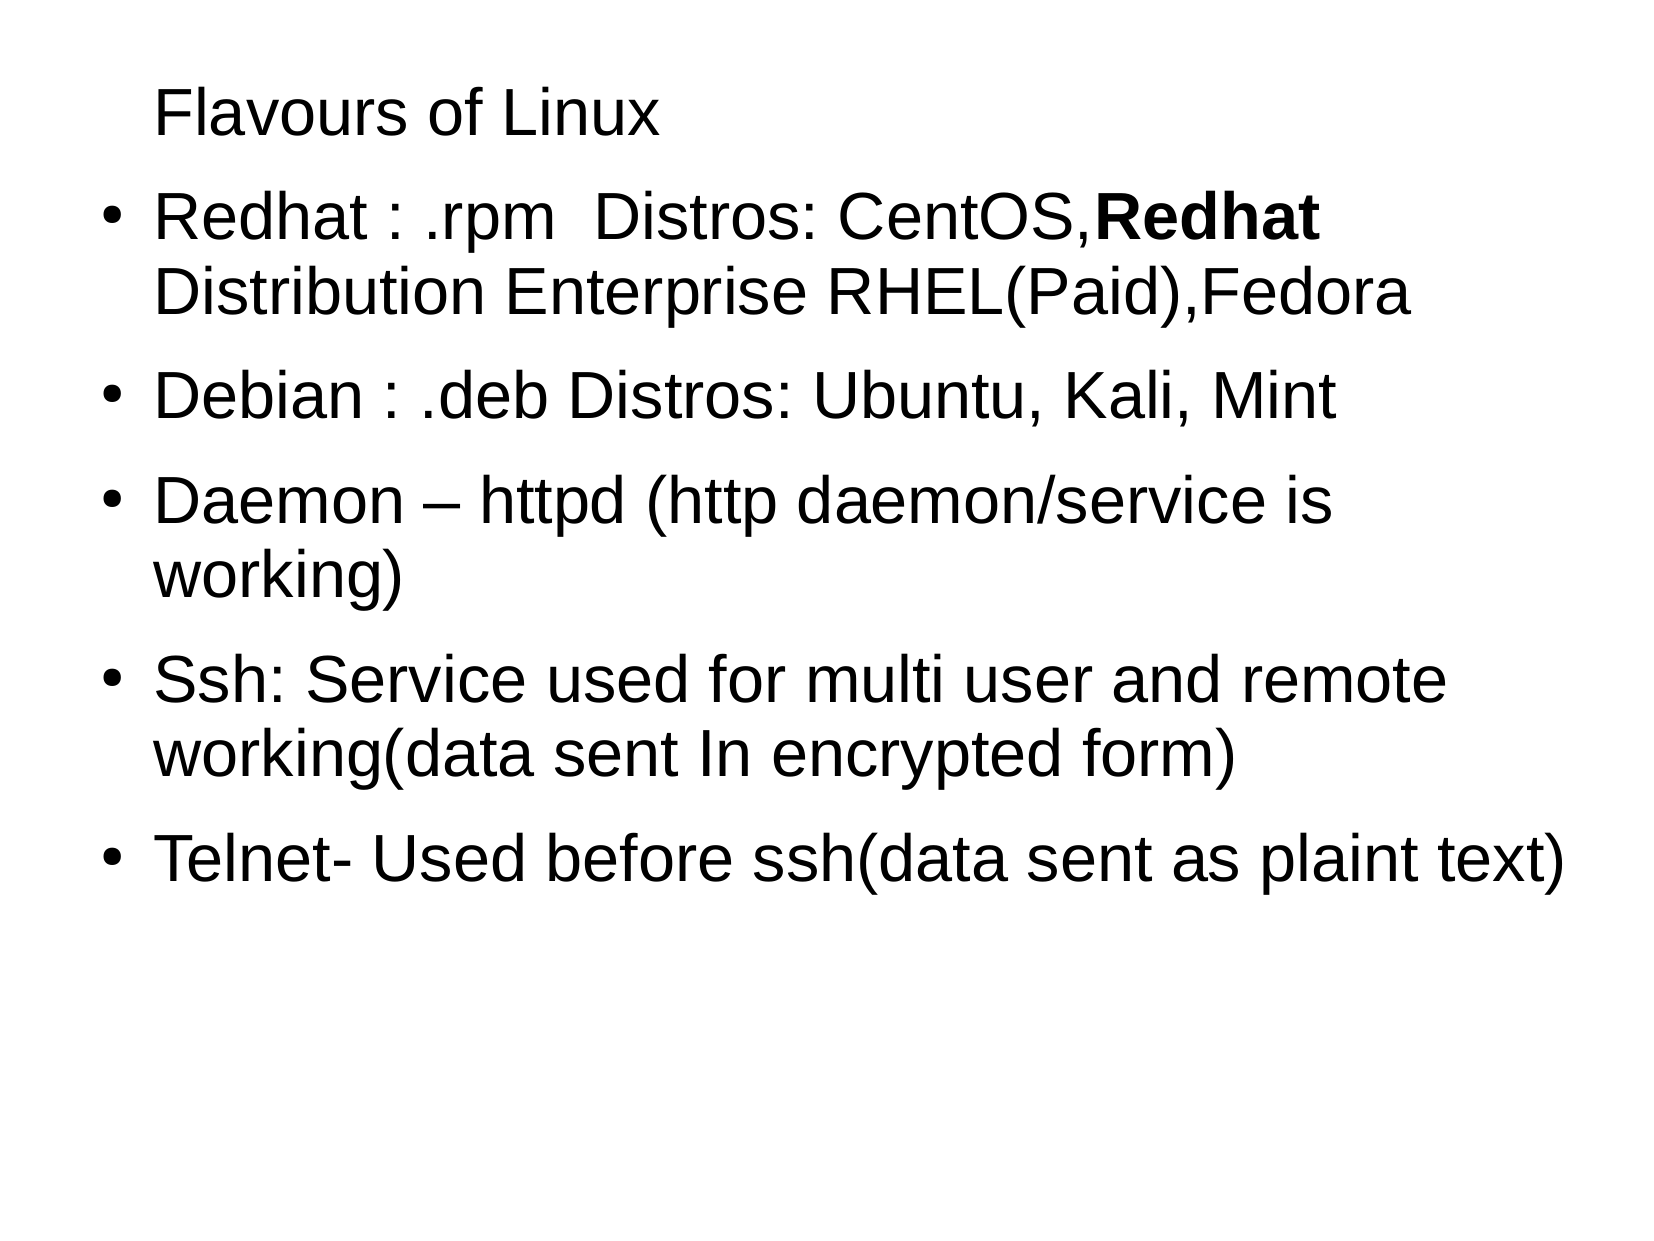

# Flavours of Linux
Redhat : .rpm Distros: CentOS,Redhat Distribution Enterprise RHEL(Paid),Fedora
Debian : .deb Distros: Ubuntu, Kali, Mint
Daemon – httpd (http daemon/service is working)
Ssh: Service used for multi user and remote working(data sent In encrypted form)
Telnet- Used before ssh(data sent as plaint text)